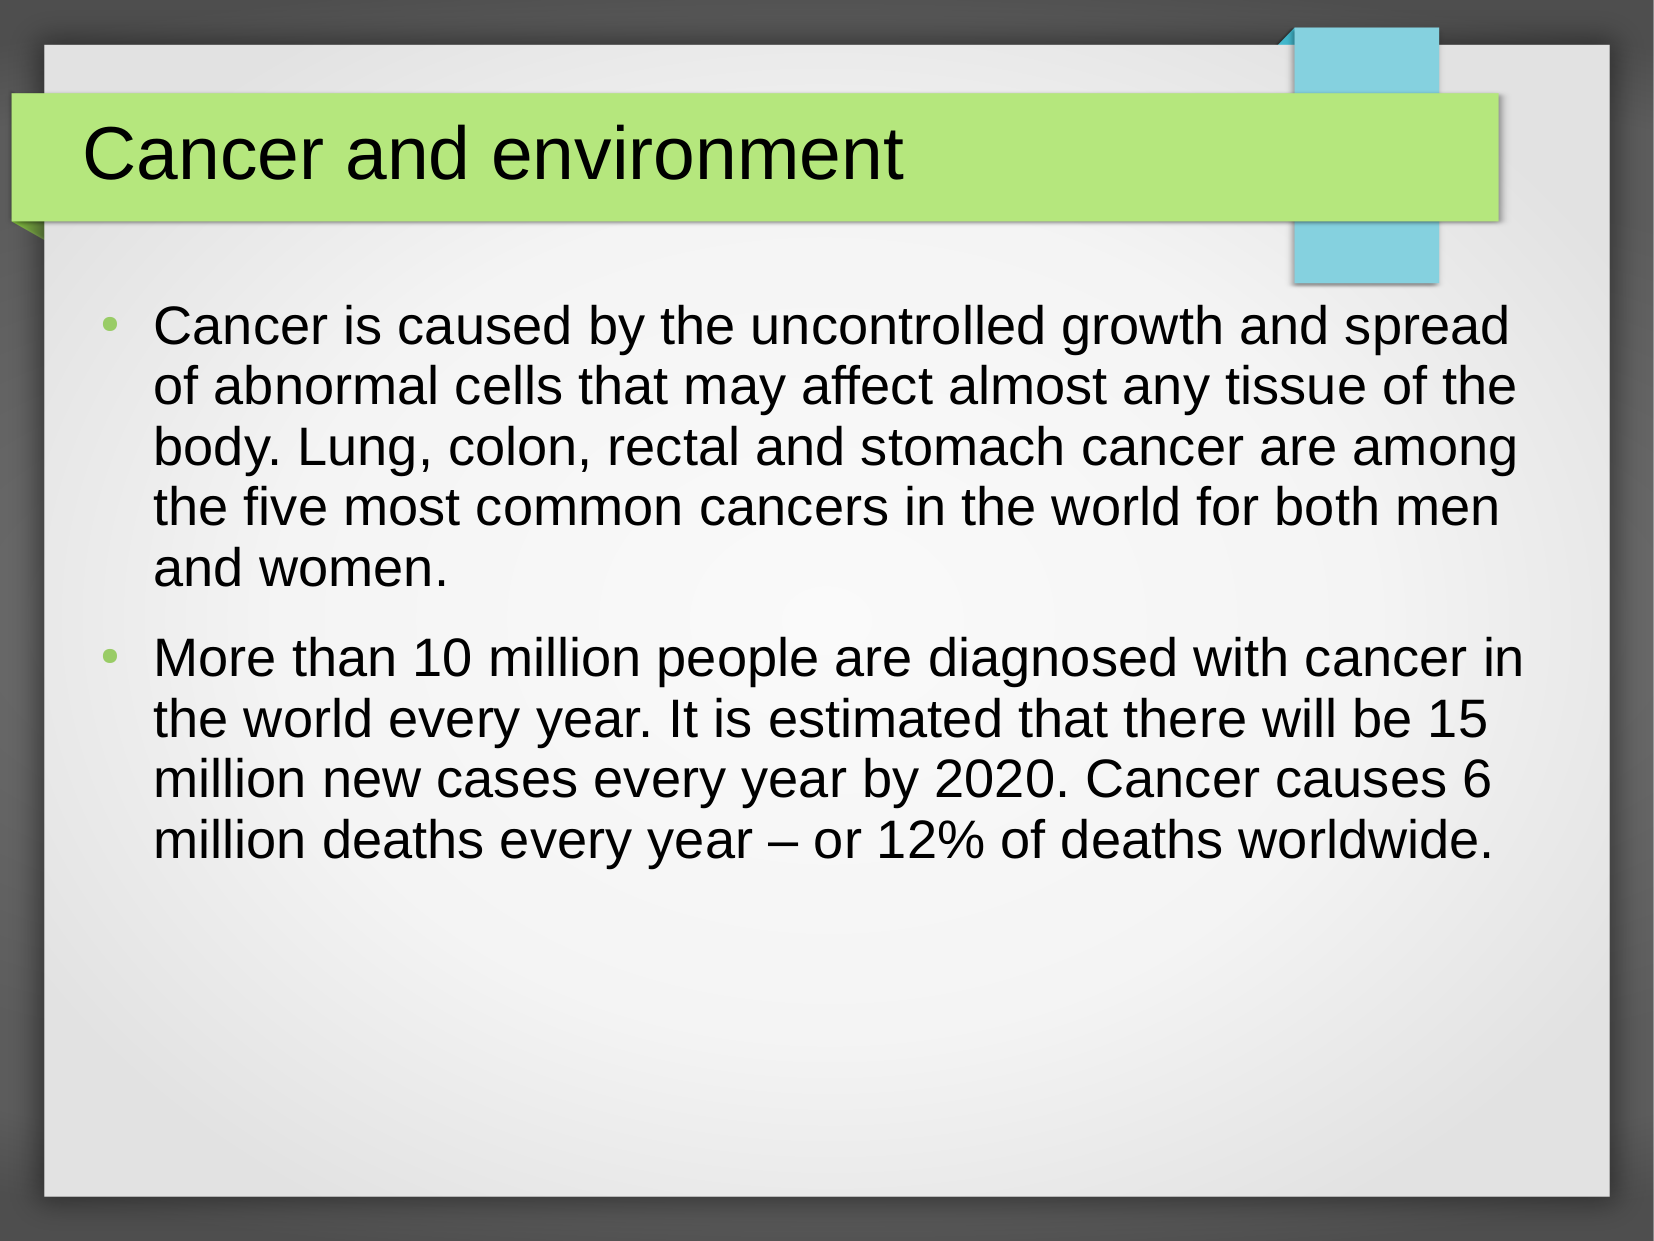

# Cancer and environment
Cancer is caused by the uncontrolled growth and spread of abnormal cells that may affect almost any tissue of the body. Lung, colon, rectal and stomach cancer are among the five most common cancers in the world for both men and women.
More than 10 million people are diagnosed with cancer in the world every year. It is estimated that there will be 15 million new cases every year by 2020. Cancer causes 6 million deaths every year – or 12% of deaths worldwide.